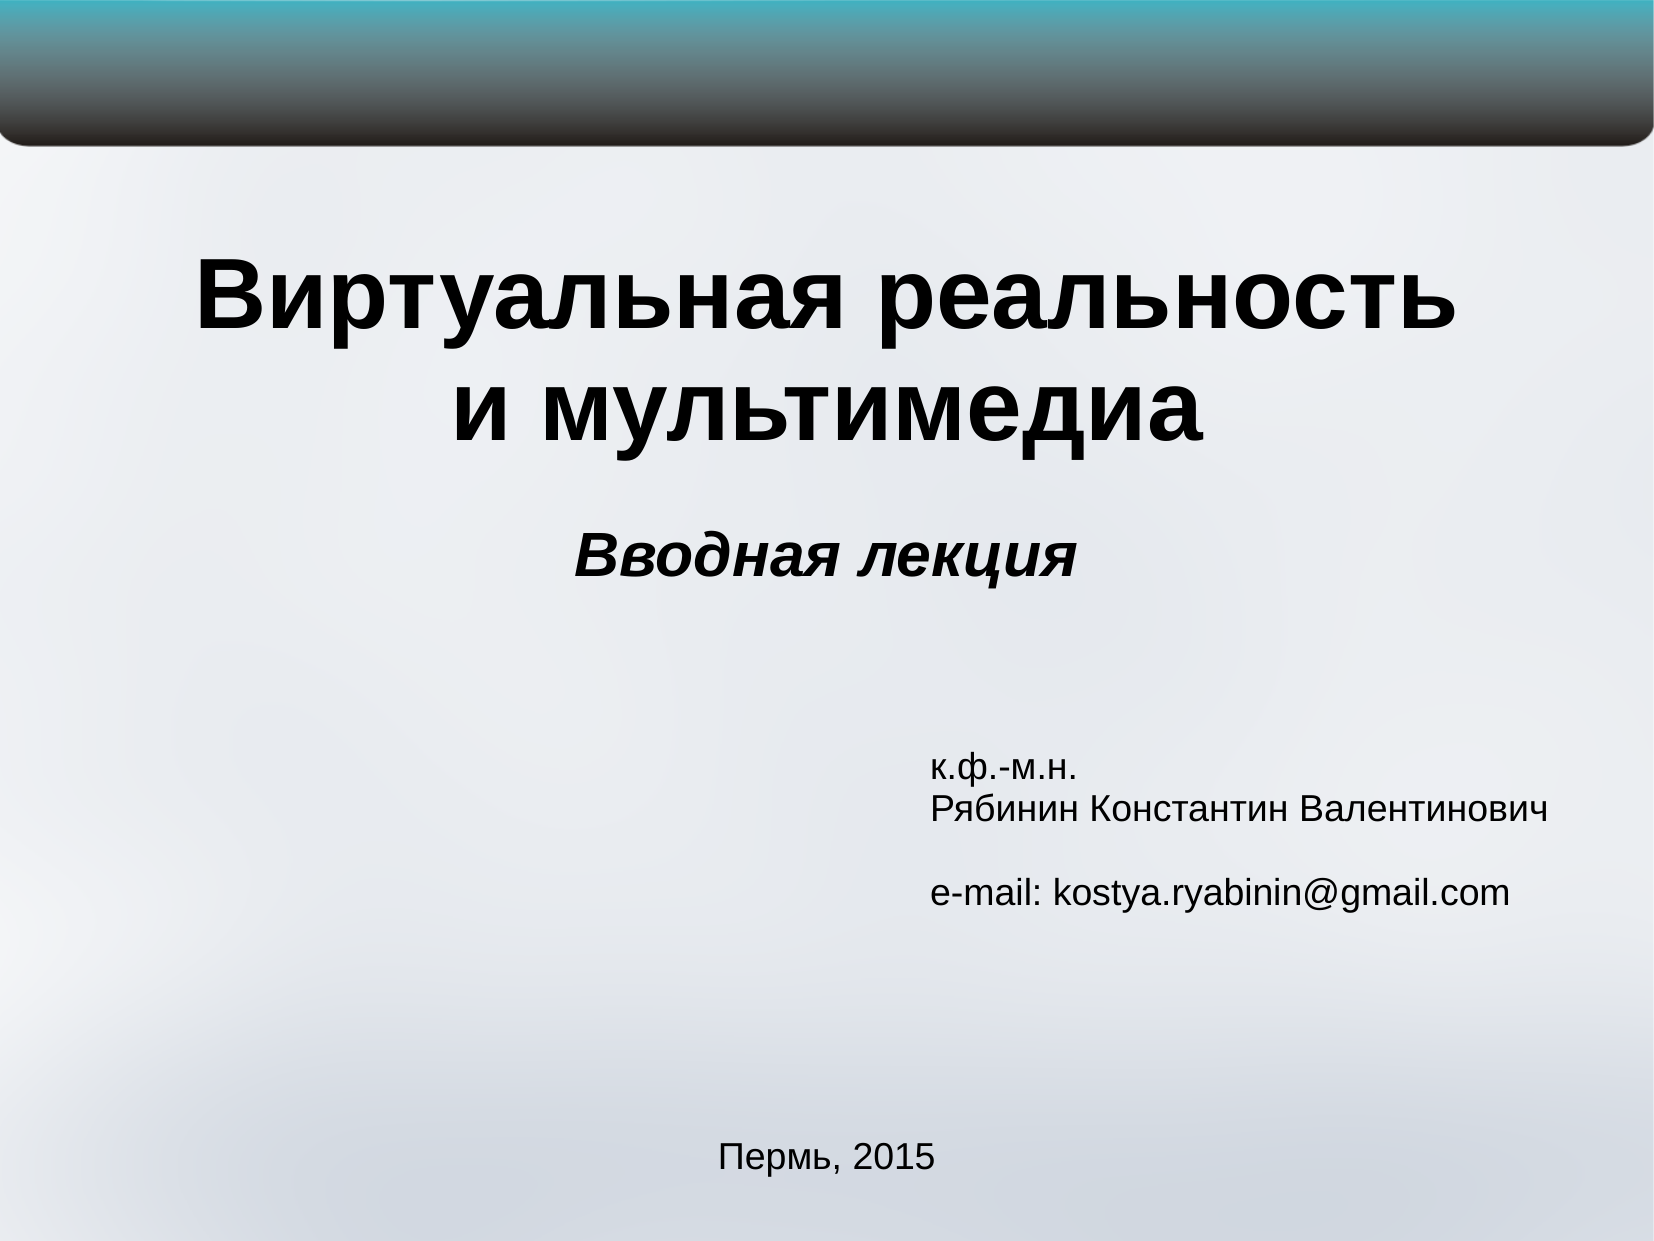

Виртуальная реальность
и мультимедиа
Вводная лекция
к.ф.-м.н.
Рябинин Константин Валентинович
e-mail: kostya.ryabinin@gmail.com
Пермь, 2015